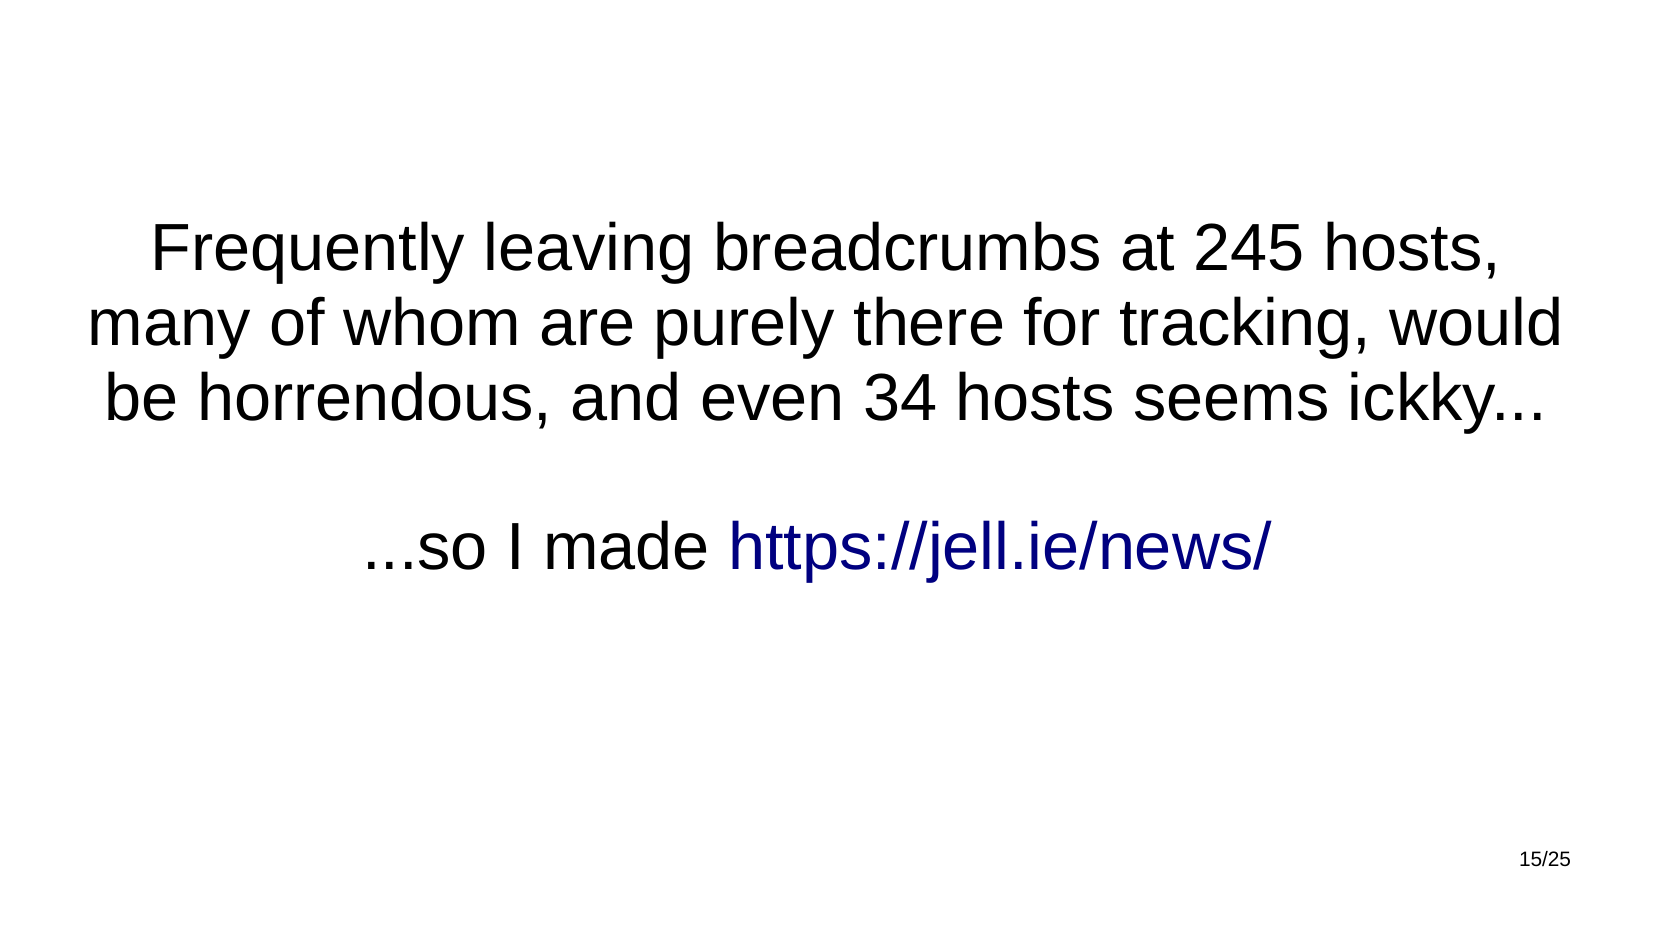

# Frequently leaving breadcrumbs at 245 hosts, many of whom are purely there for tracking, would be horrendous, and even 34 hosts seems ickky...
...so I made https://jell.ie/news/
15